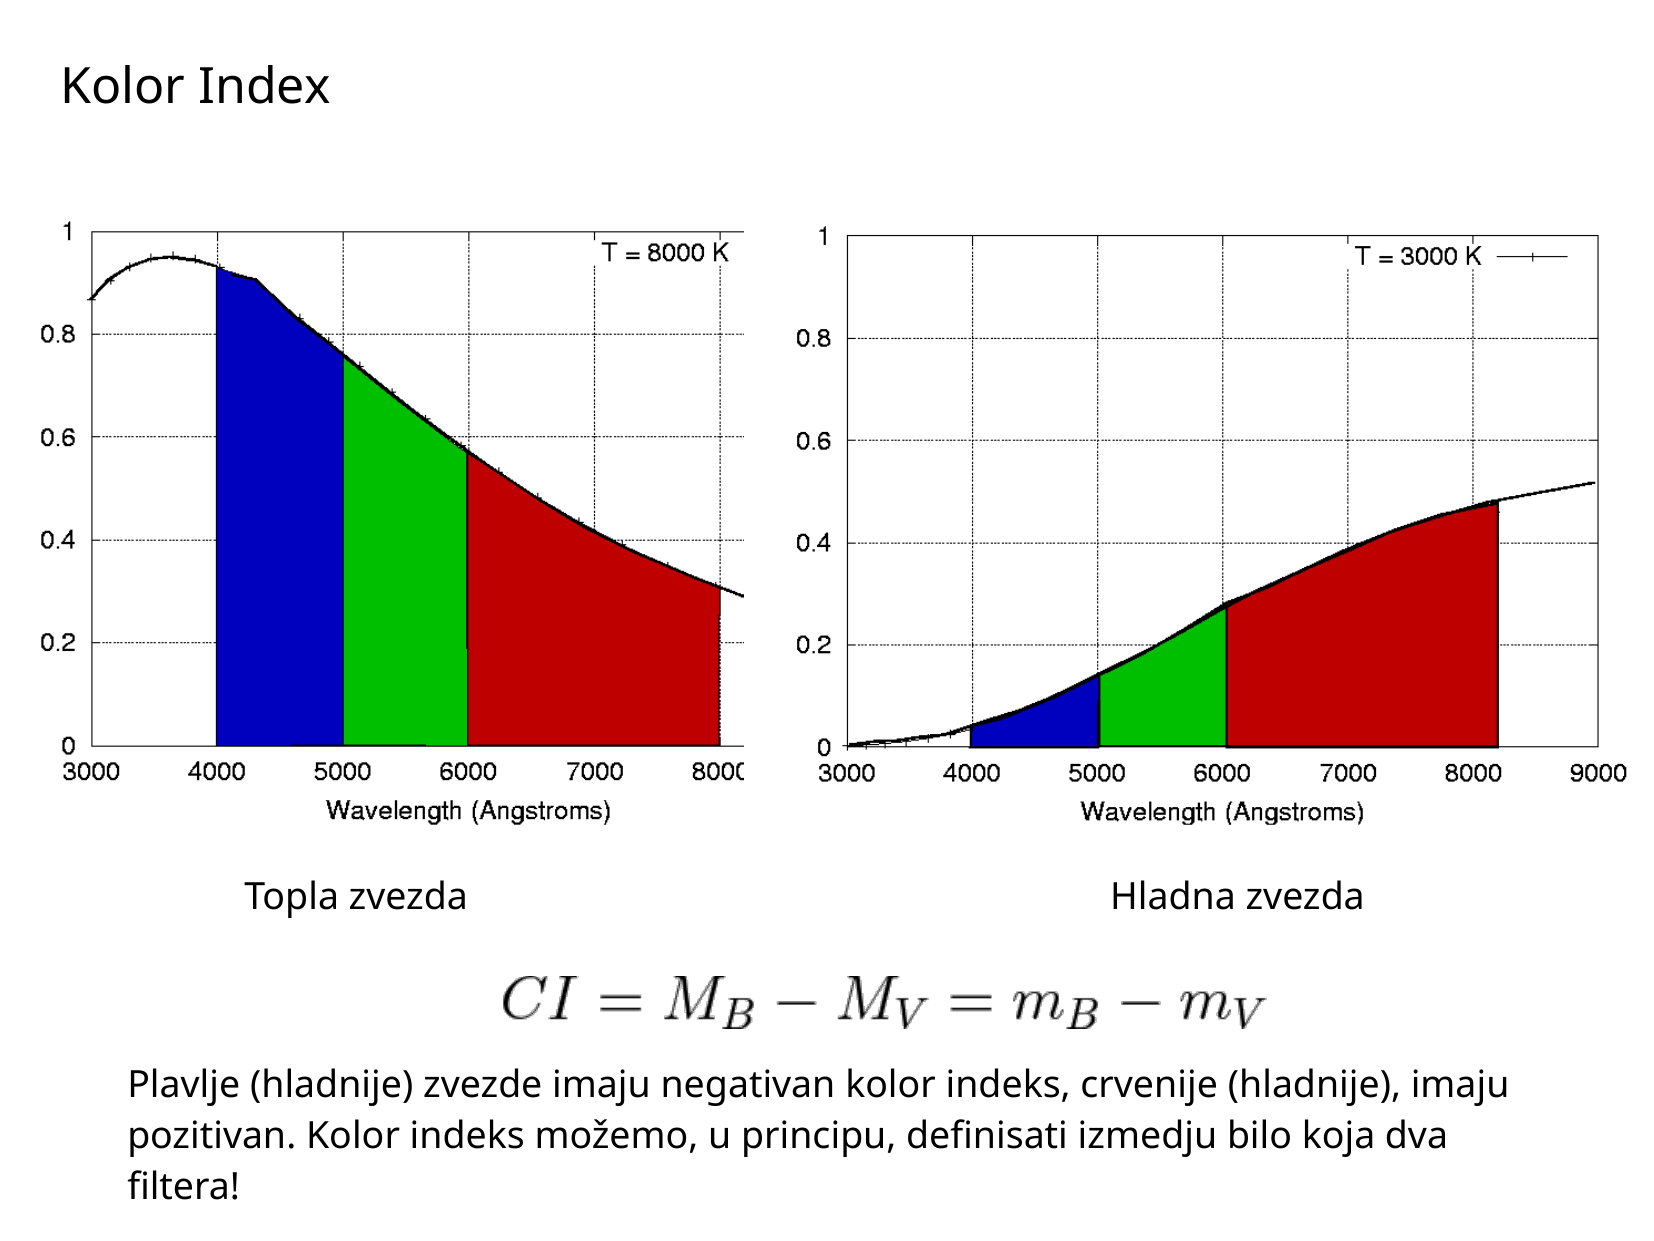

# Kolor Index
Topla zvezda
Hladna zvezda
Plavlje (hladnije) zvezde imaju negativan kolor indeks, crvenije (hladnije), imaju pozitivan. Kolor indeks možemo, u principu, definisati izmedju bilo koja dva filtera!